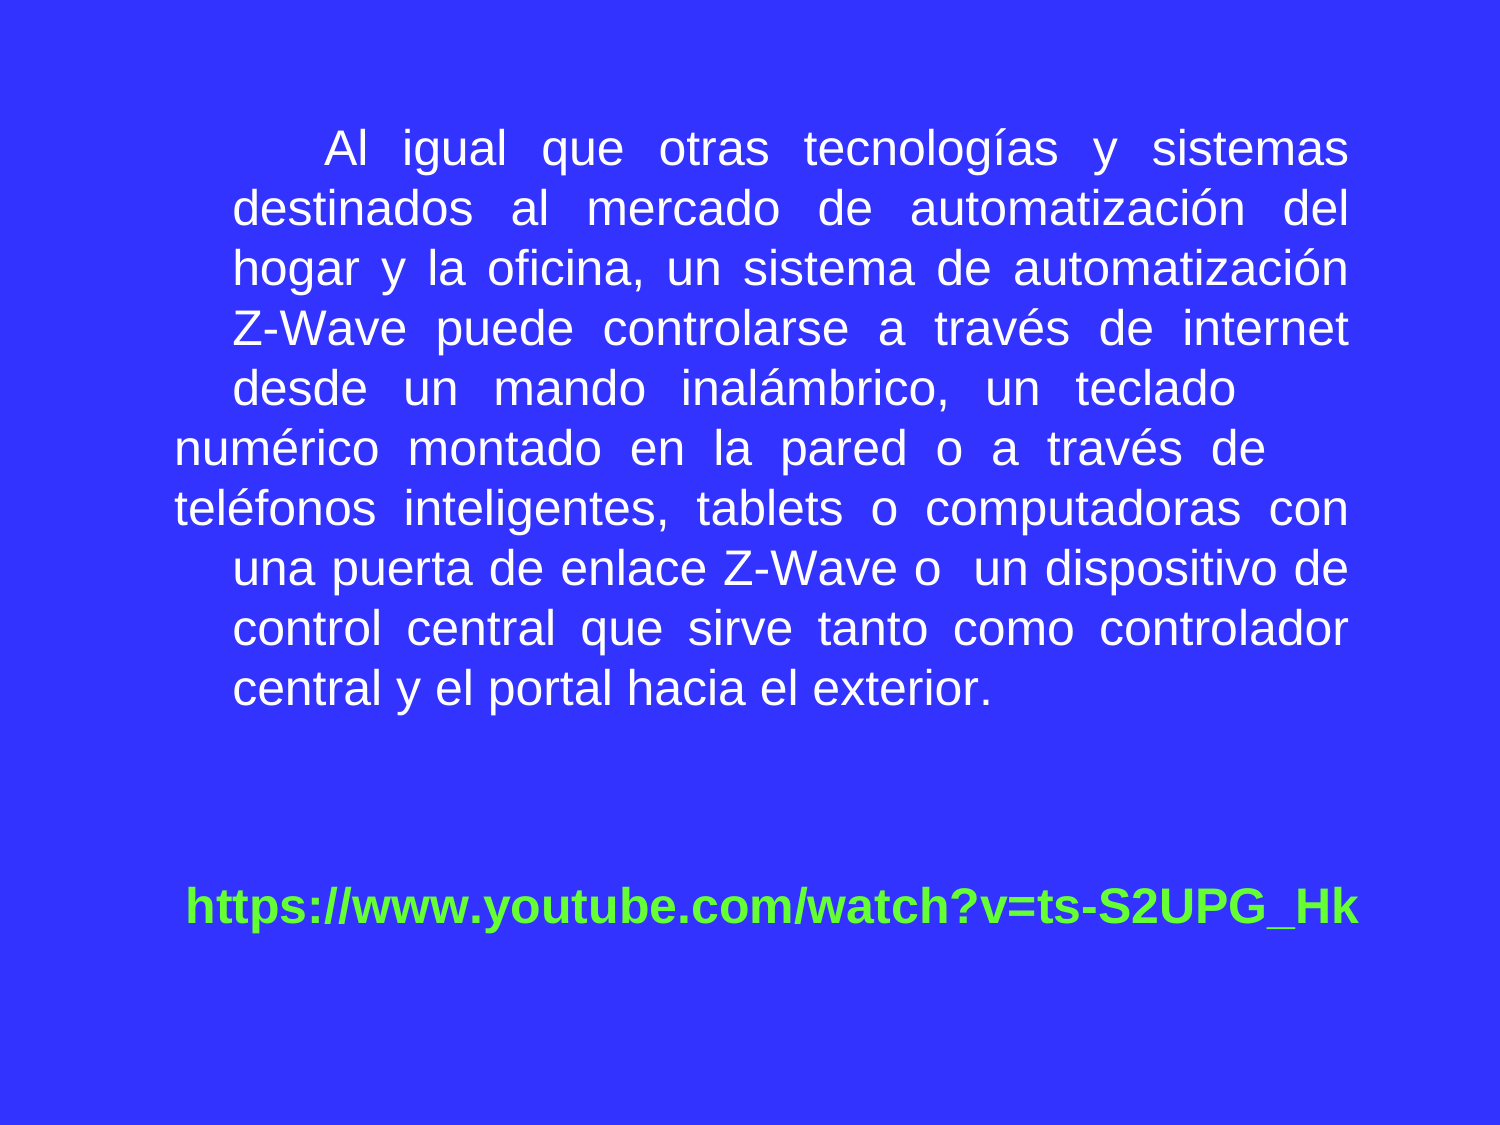

Al igual que otras tecnologías y sistemas 	destinados al mercado de automatización del 	hogar y la oficina, un sistema de automatización 	Z-Wave puede controlarse a través de internet 	desde un mando inalámbrico, un teclado 	numérico montado en la pared o a través de 	teléfonos inteligentes, tablets o computadoras con 	una puerta de enlace Z-Wave o un dispositivo de 	control central que sirve tanto como controlador 	central y el portal hacia el exterior.
https://www.youtube.com/watch?v=ts-S2UPG_Hk